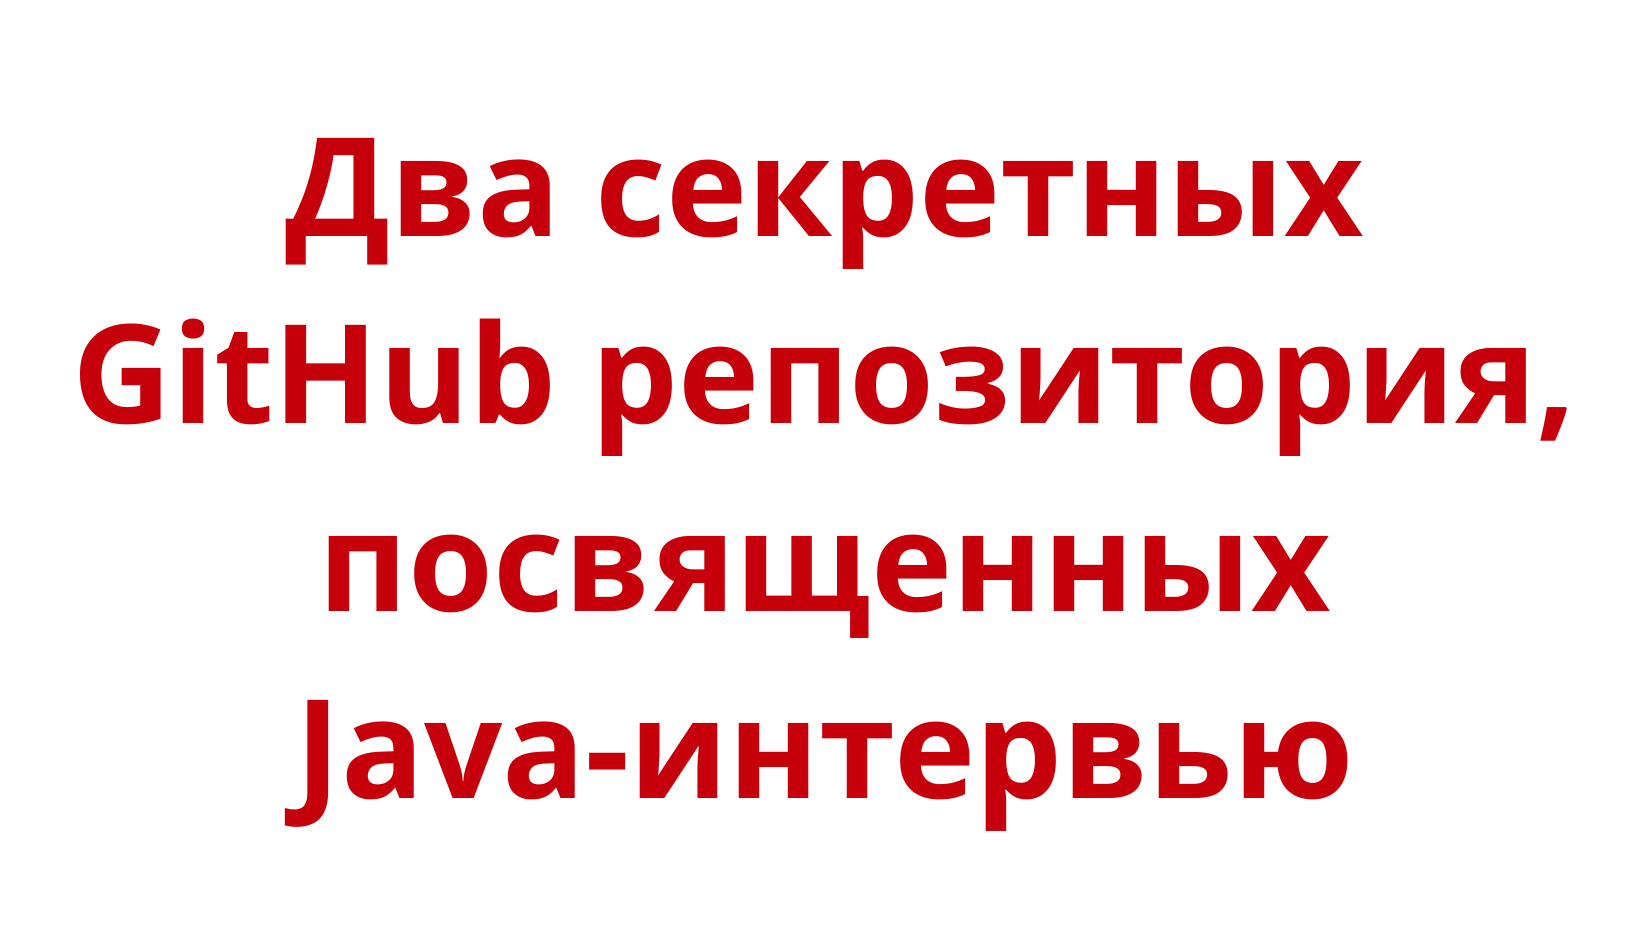

# Два секретных
GitHub репозитория, посвященных
Java-интервью